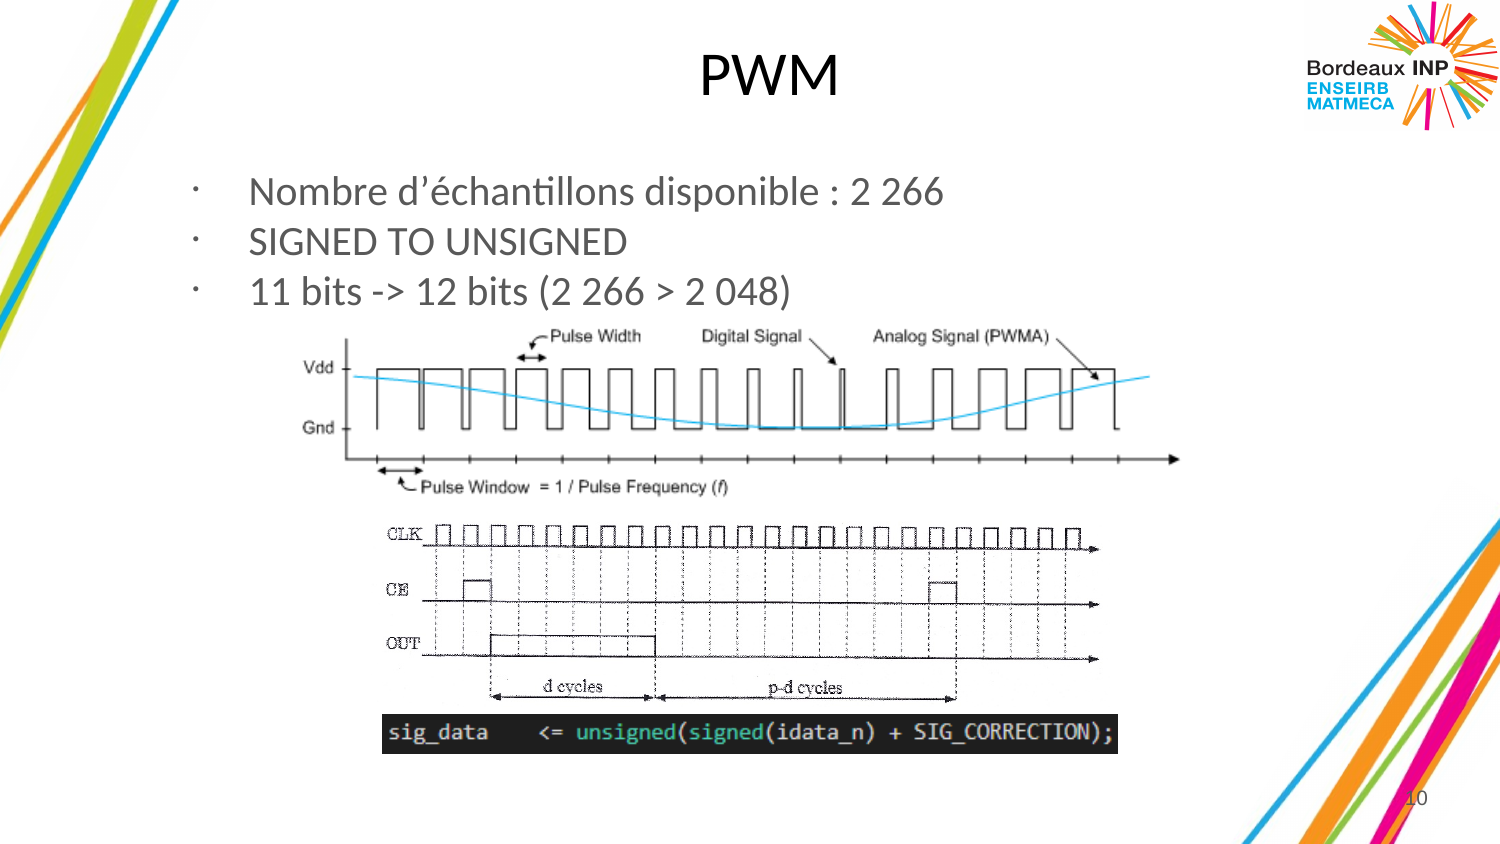

# PWM
Nombre d’échantillons disponible : 2 266
SIGNED TO UNSIGNED
11 bits -> 12 bits (2 266 > 2 048)